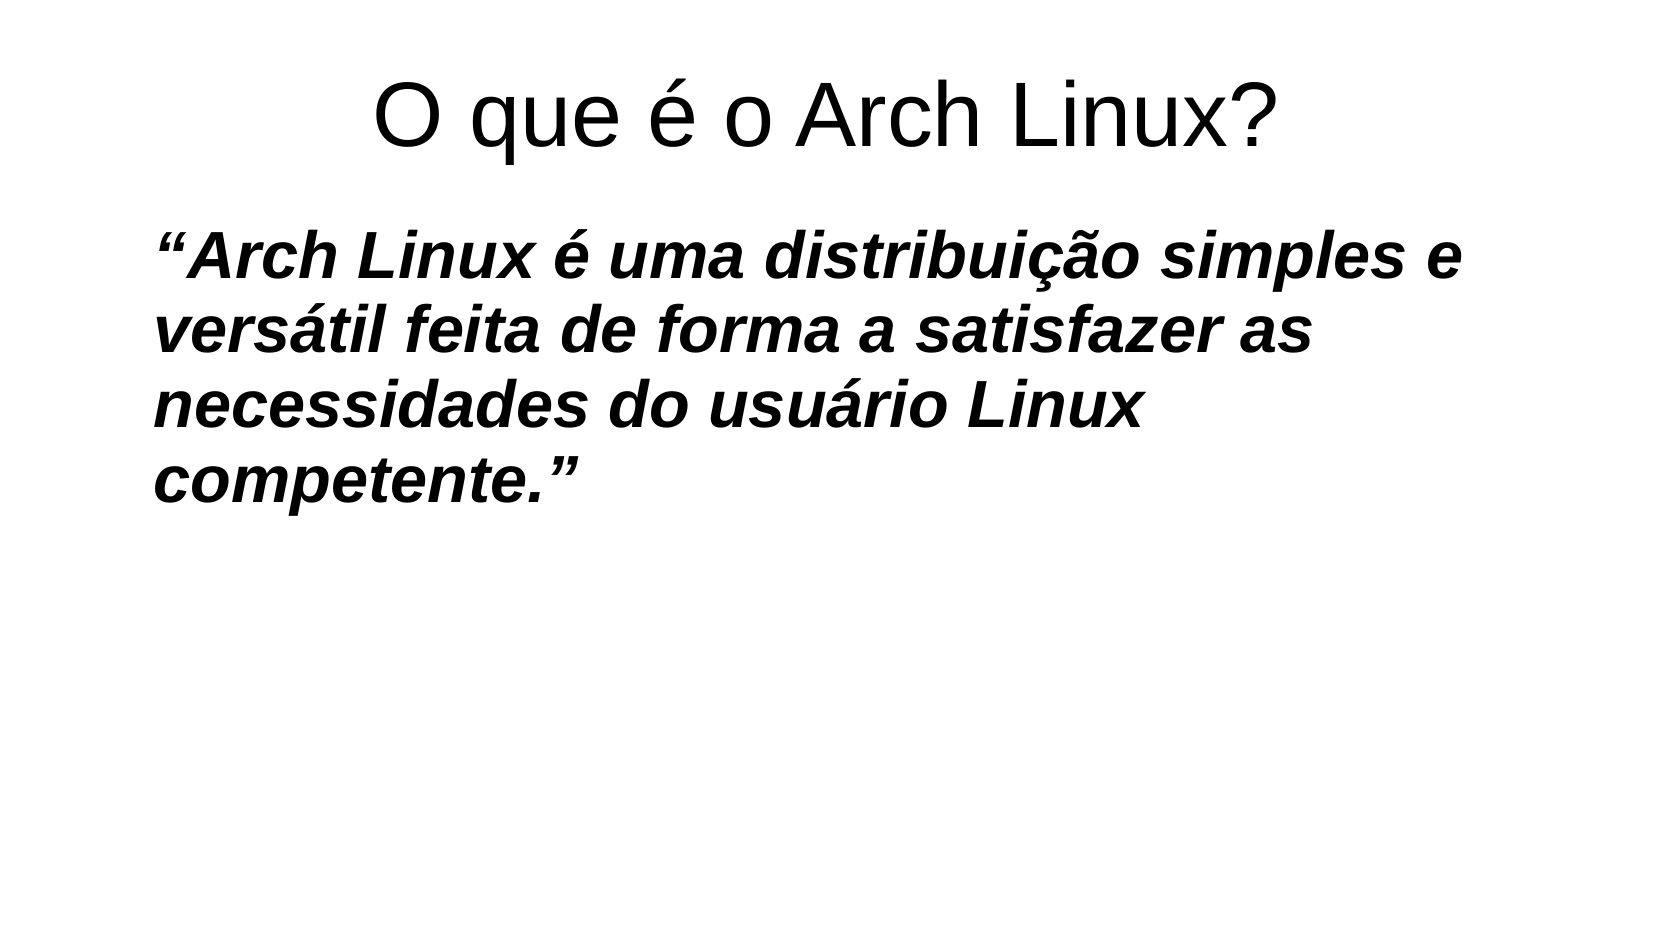

# O que é o Arch Linux?
“Arch Linux é uma distribuição simples e versátil feita de forma a satisfazer as necessidades do usuário Linux competente.”